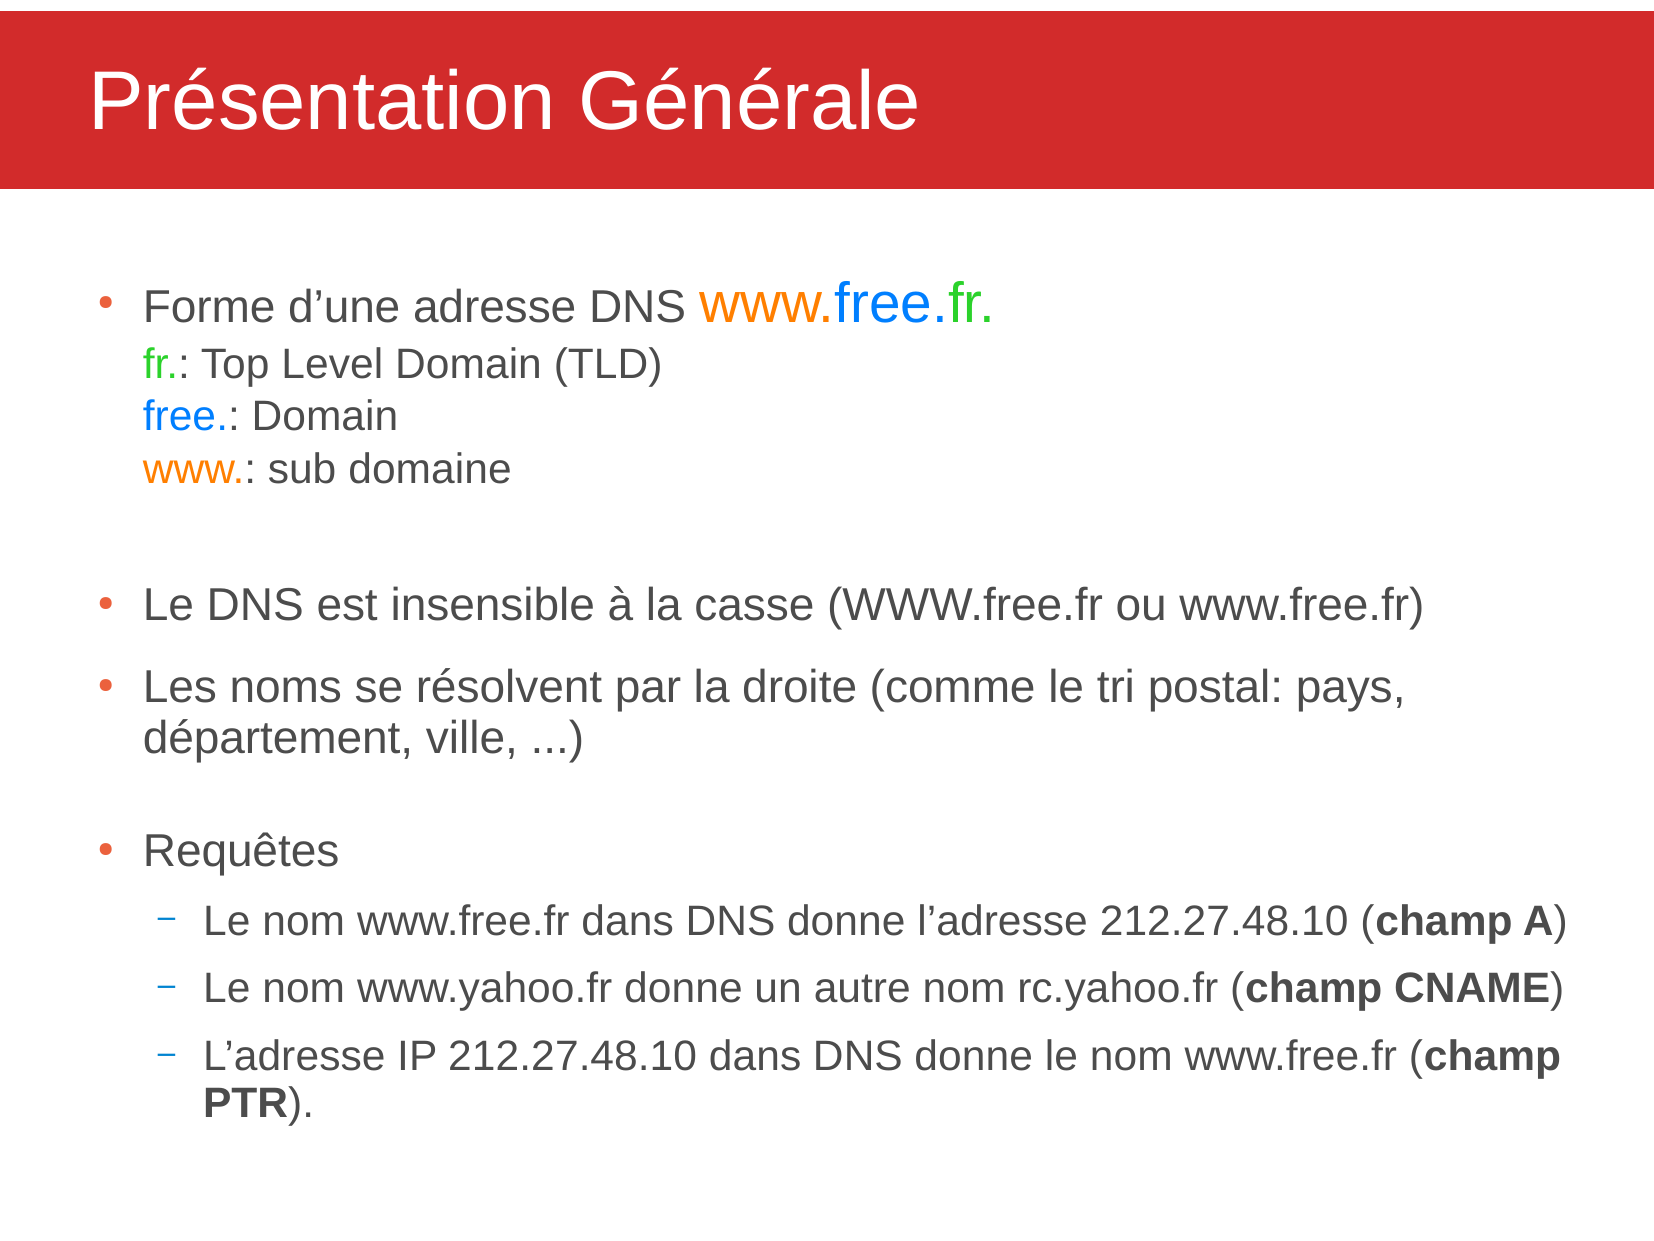

# Présentation Générale
Forme d’une adresse DNS www.free.fr.
fr.: Top Level Domain (TLD)
free.: Domain
www.: sub domaine
Le DNS est insensible à la casse (WWW.free.fr ou www.free.fr)
Les noms se résolvent par la droite (comme le tri postal: pays, département, ville, ...)
Requêtes
Le nom www.free.fr dans DNS donne l’adresse 212.27.48.10 (champ A)
Le nom www.yahoo.fr donne un autre nom rc.yahoo.fr (champ CNAME)
L’adresse IP 212.27.48.10 dans DNS donne le nom www.free.fr (champ PTR).